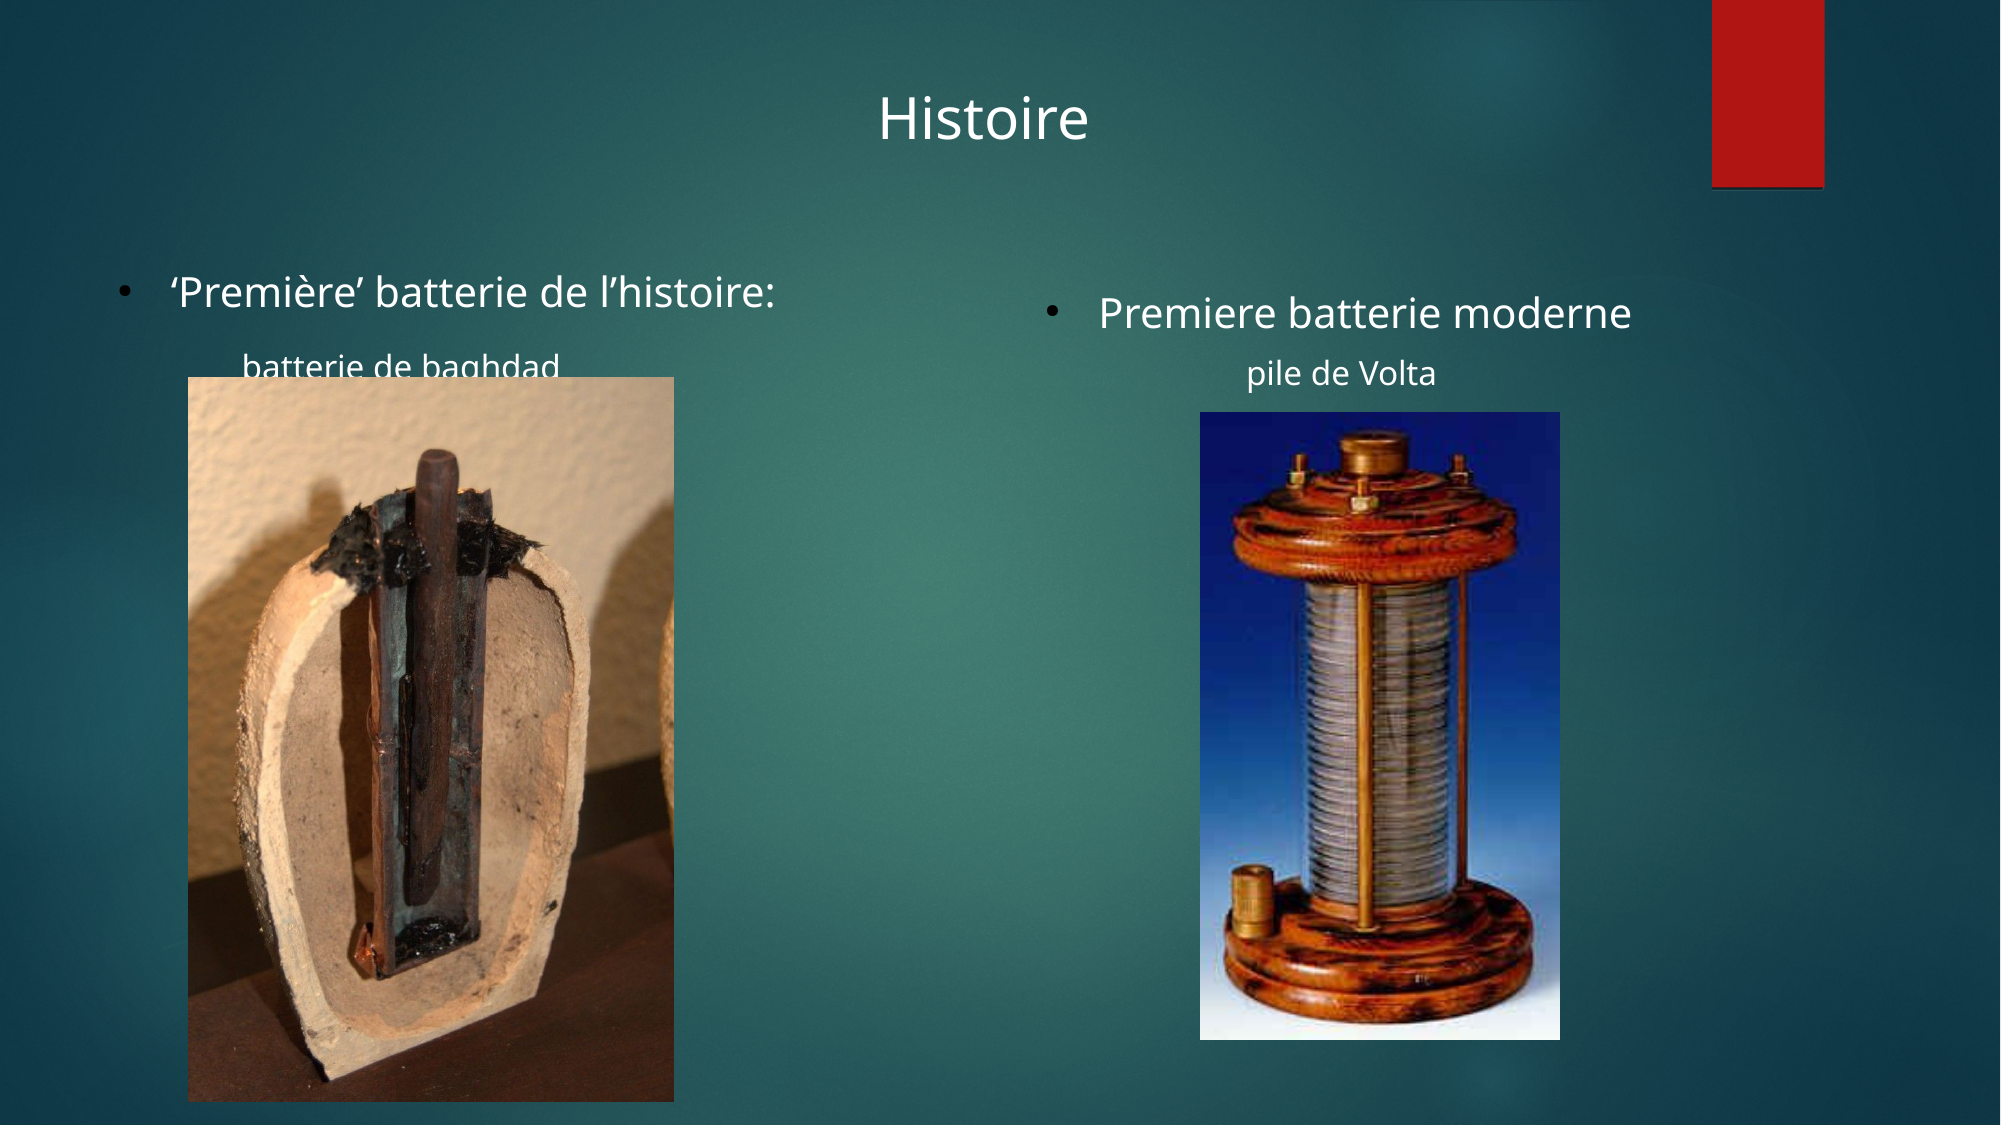

# Histoire
‘Première’ batterie de l’histoire:
batterie de baghdad
Premiere batterie moderne					pile de Volta